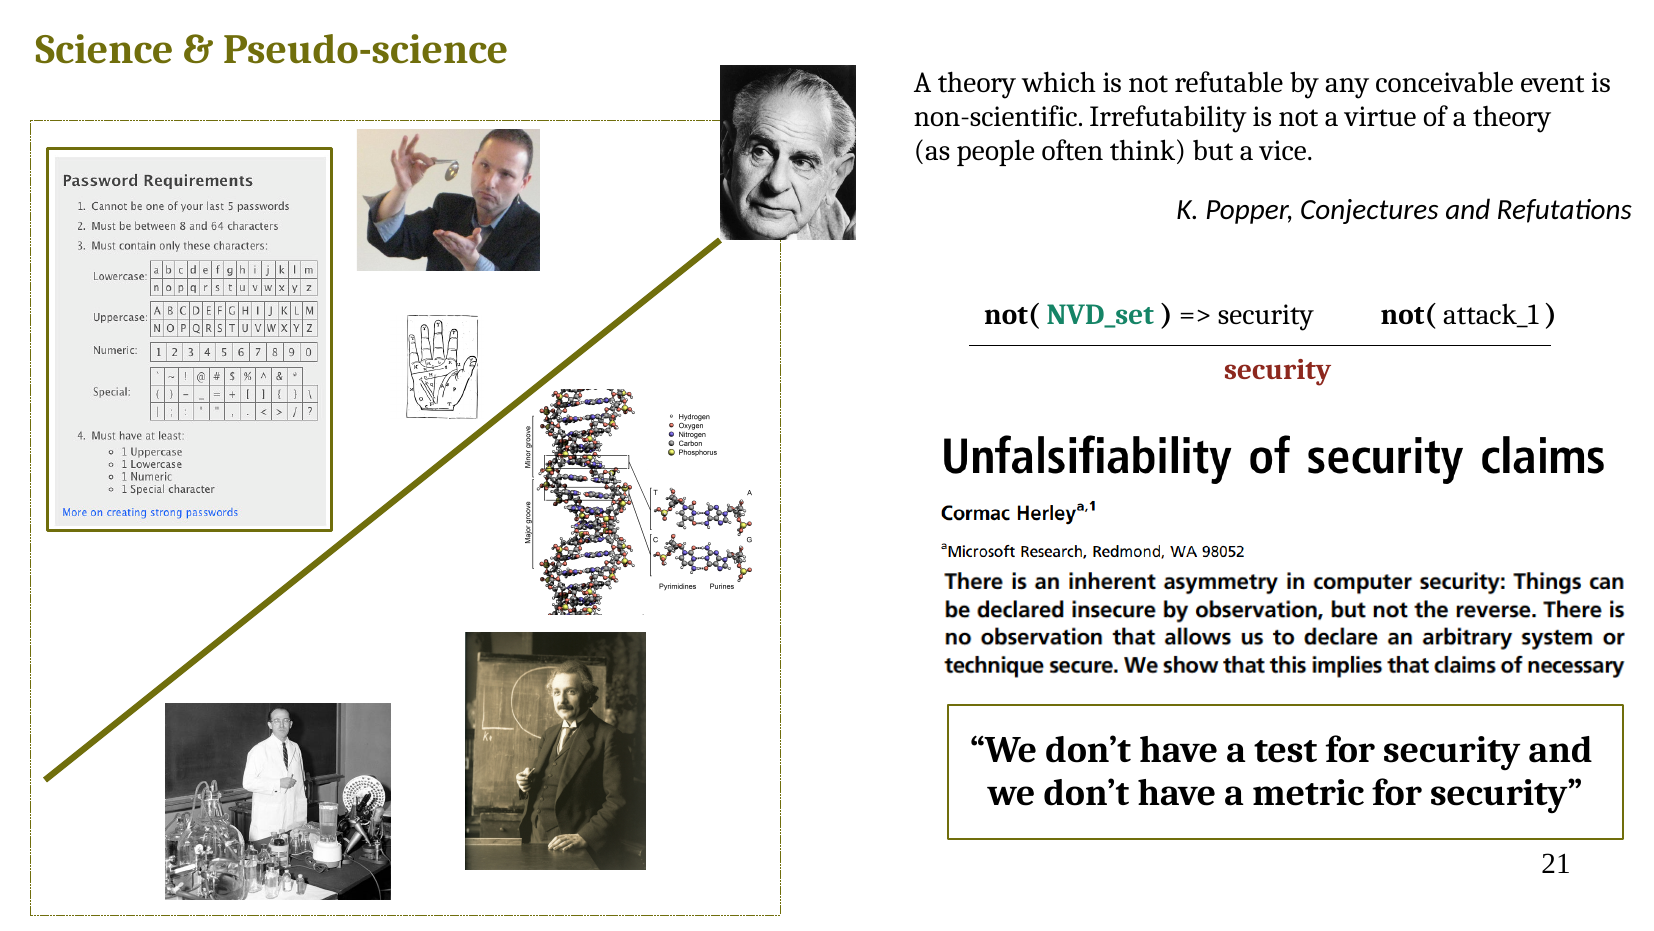

Science & Pseudo-science
A theory which is not refutable by any conceivable event is non-scientific. Irrefutability is not a virtue of a theory
(as people often think) but a vice.
K. Popper, Conjectures and Refutations
not( NVD_set ) => security
not( attack_1 )
security
“We don’t have a test for security and
we don’t have a metric for security”
21